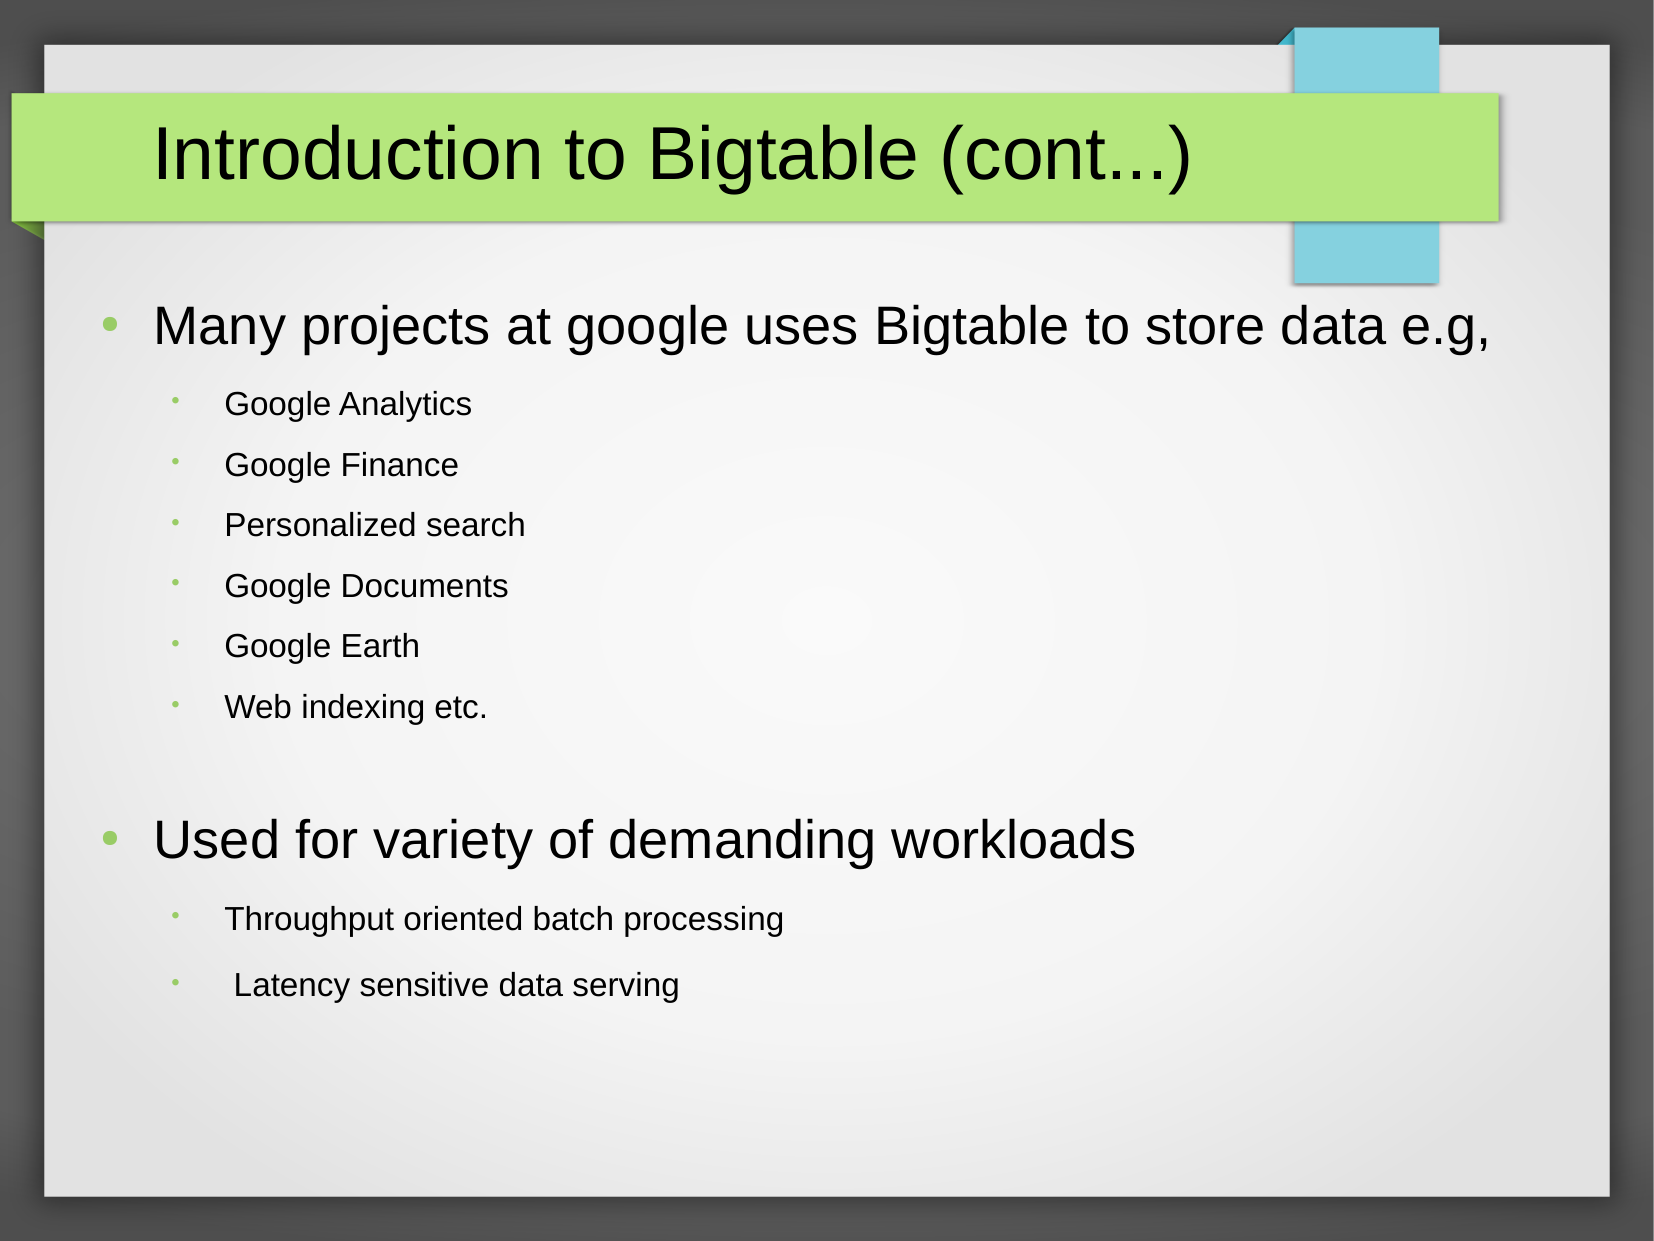

# Introduction to Bigtable (cont...)
Many projects at google uses Bigtable to store data e.g,
Google Analytics
Google Finance
Personalized search
Google Documents
Google Earth
Web indexing etc.
Used for variety of demanding workloads
Throughput oriented batch processing
 Latency sensitive data serving